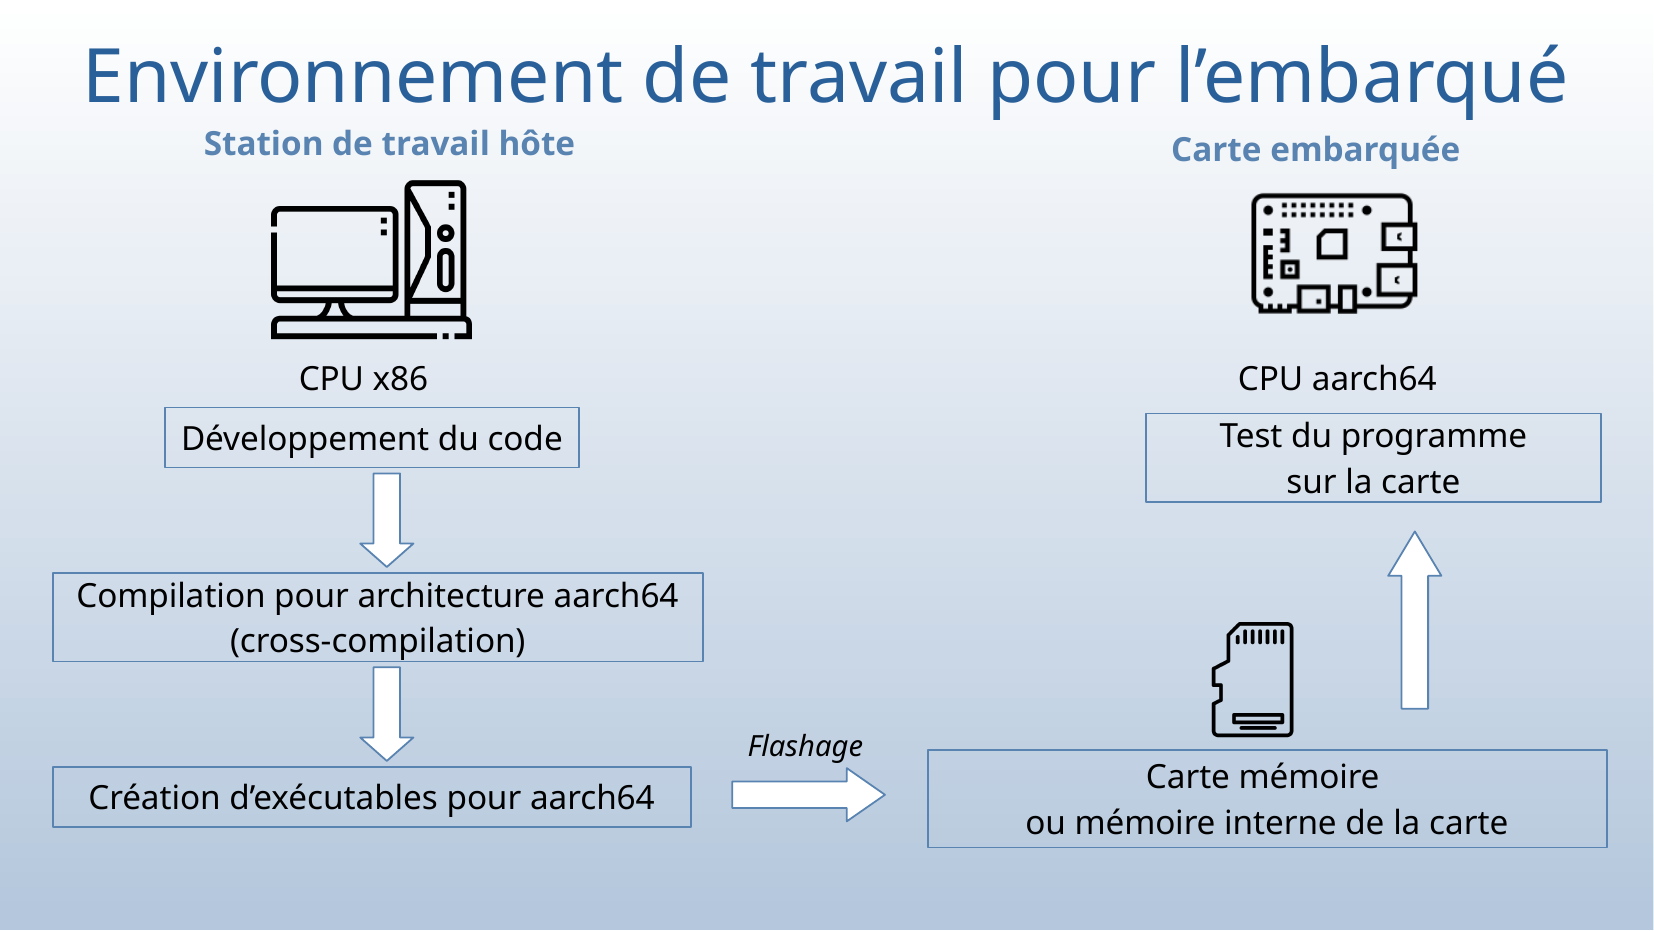

# Environnement de travail pour l’embarqué
Station de travail hôte
CPU x86
Carte embarquée
CPU aarch64
Développement du code
Test du programme
sur la carte
Compilation pour architecture aarch64
(cross-compilation)
Carte mémoire
ou mémoire interne de la carte
Flashage
Création d’exécutables pour aarch64